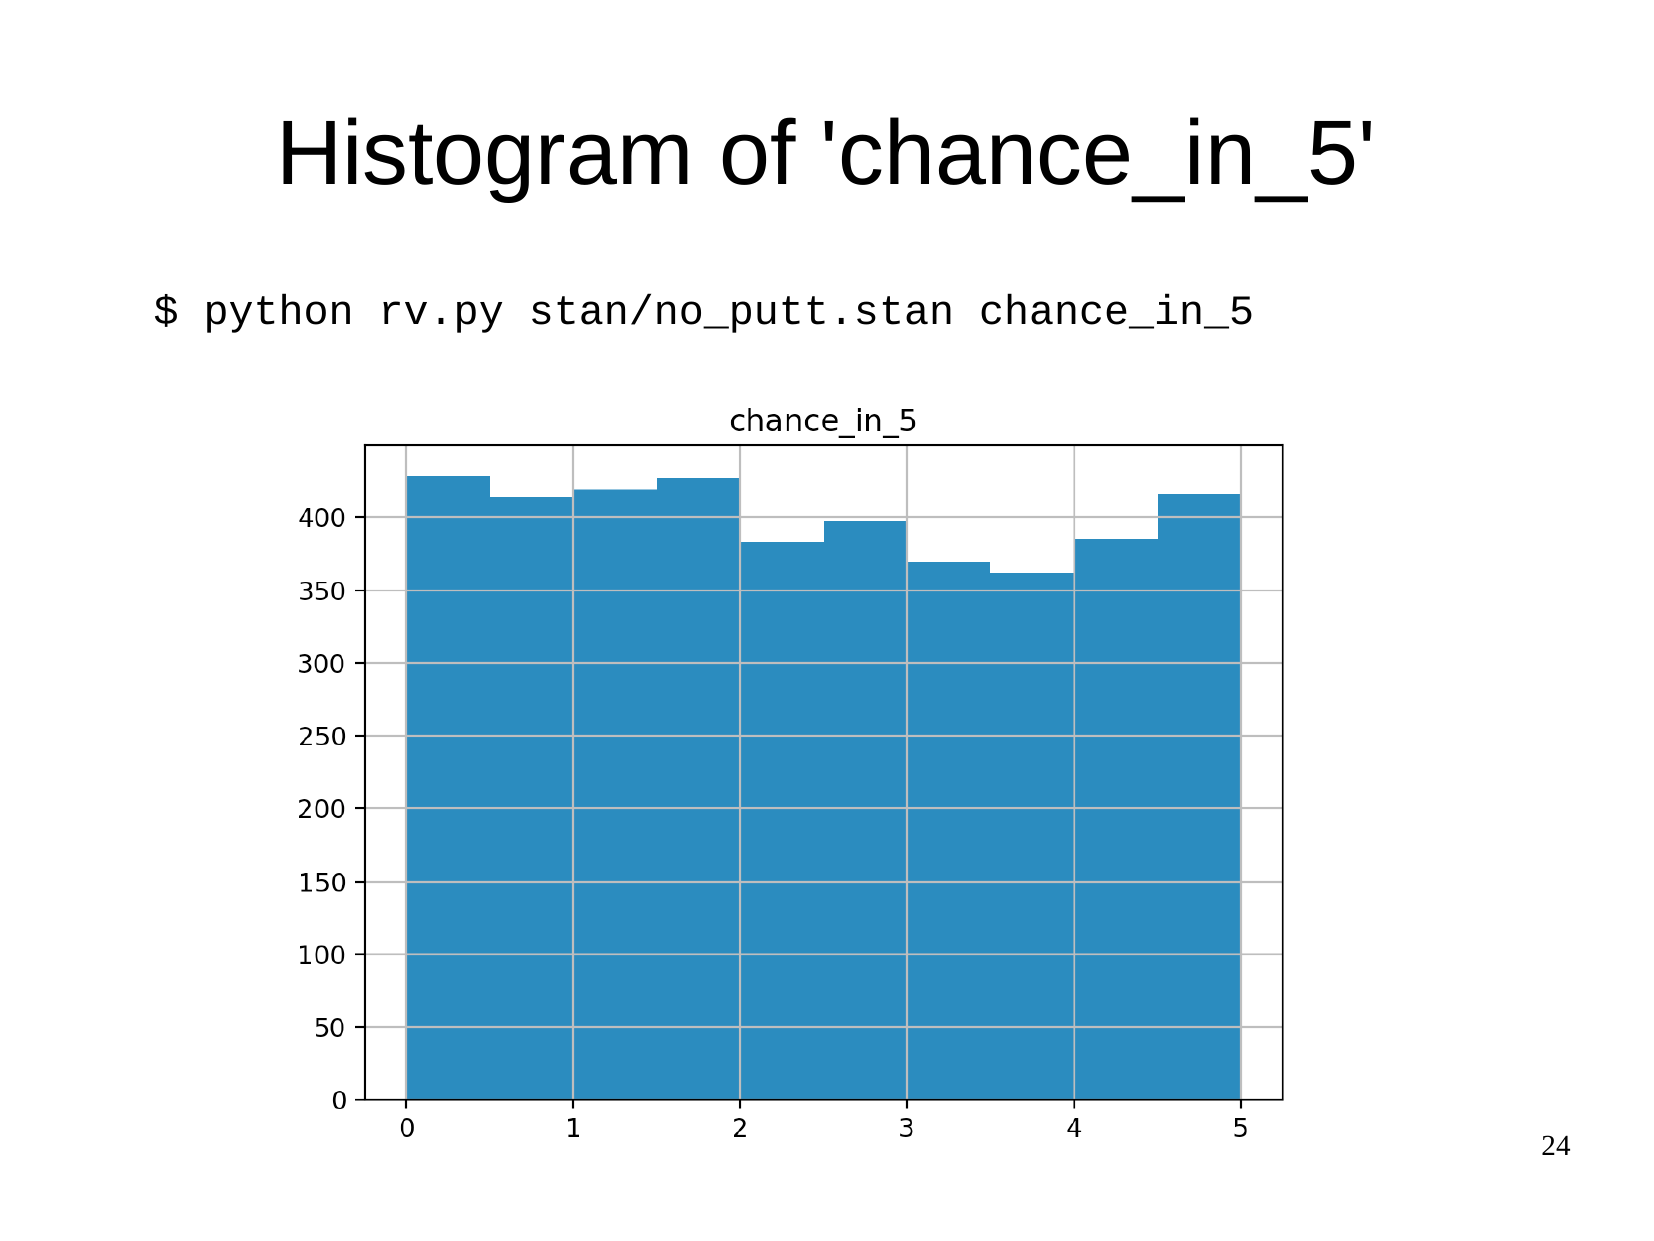

# Histogram of 'chance_in_5'
$ python rv.py stan/no_putt.stan chance_in_5
24